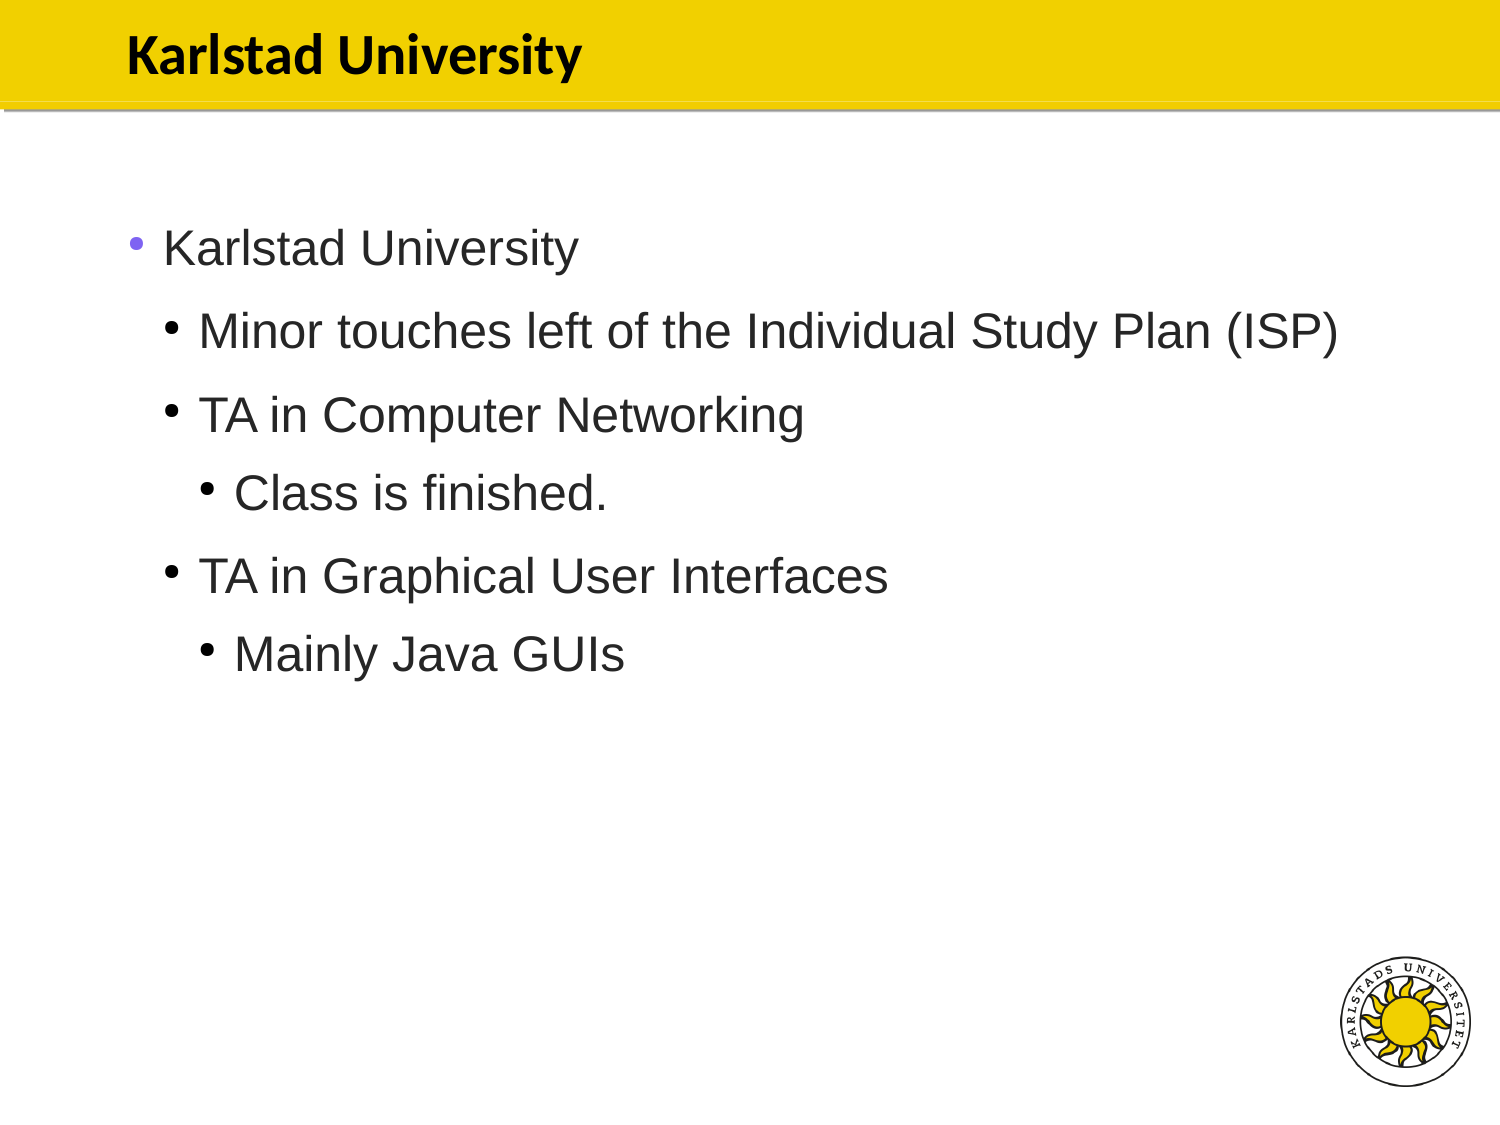

# Karlstad University
Karlstad University
Minor touches left of the Individual Study Plan (ISP)
TA in Computer Networking
Class is finished.
TA in Graphical User Interfaces
Mainly Java GUIs